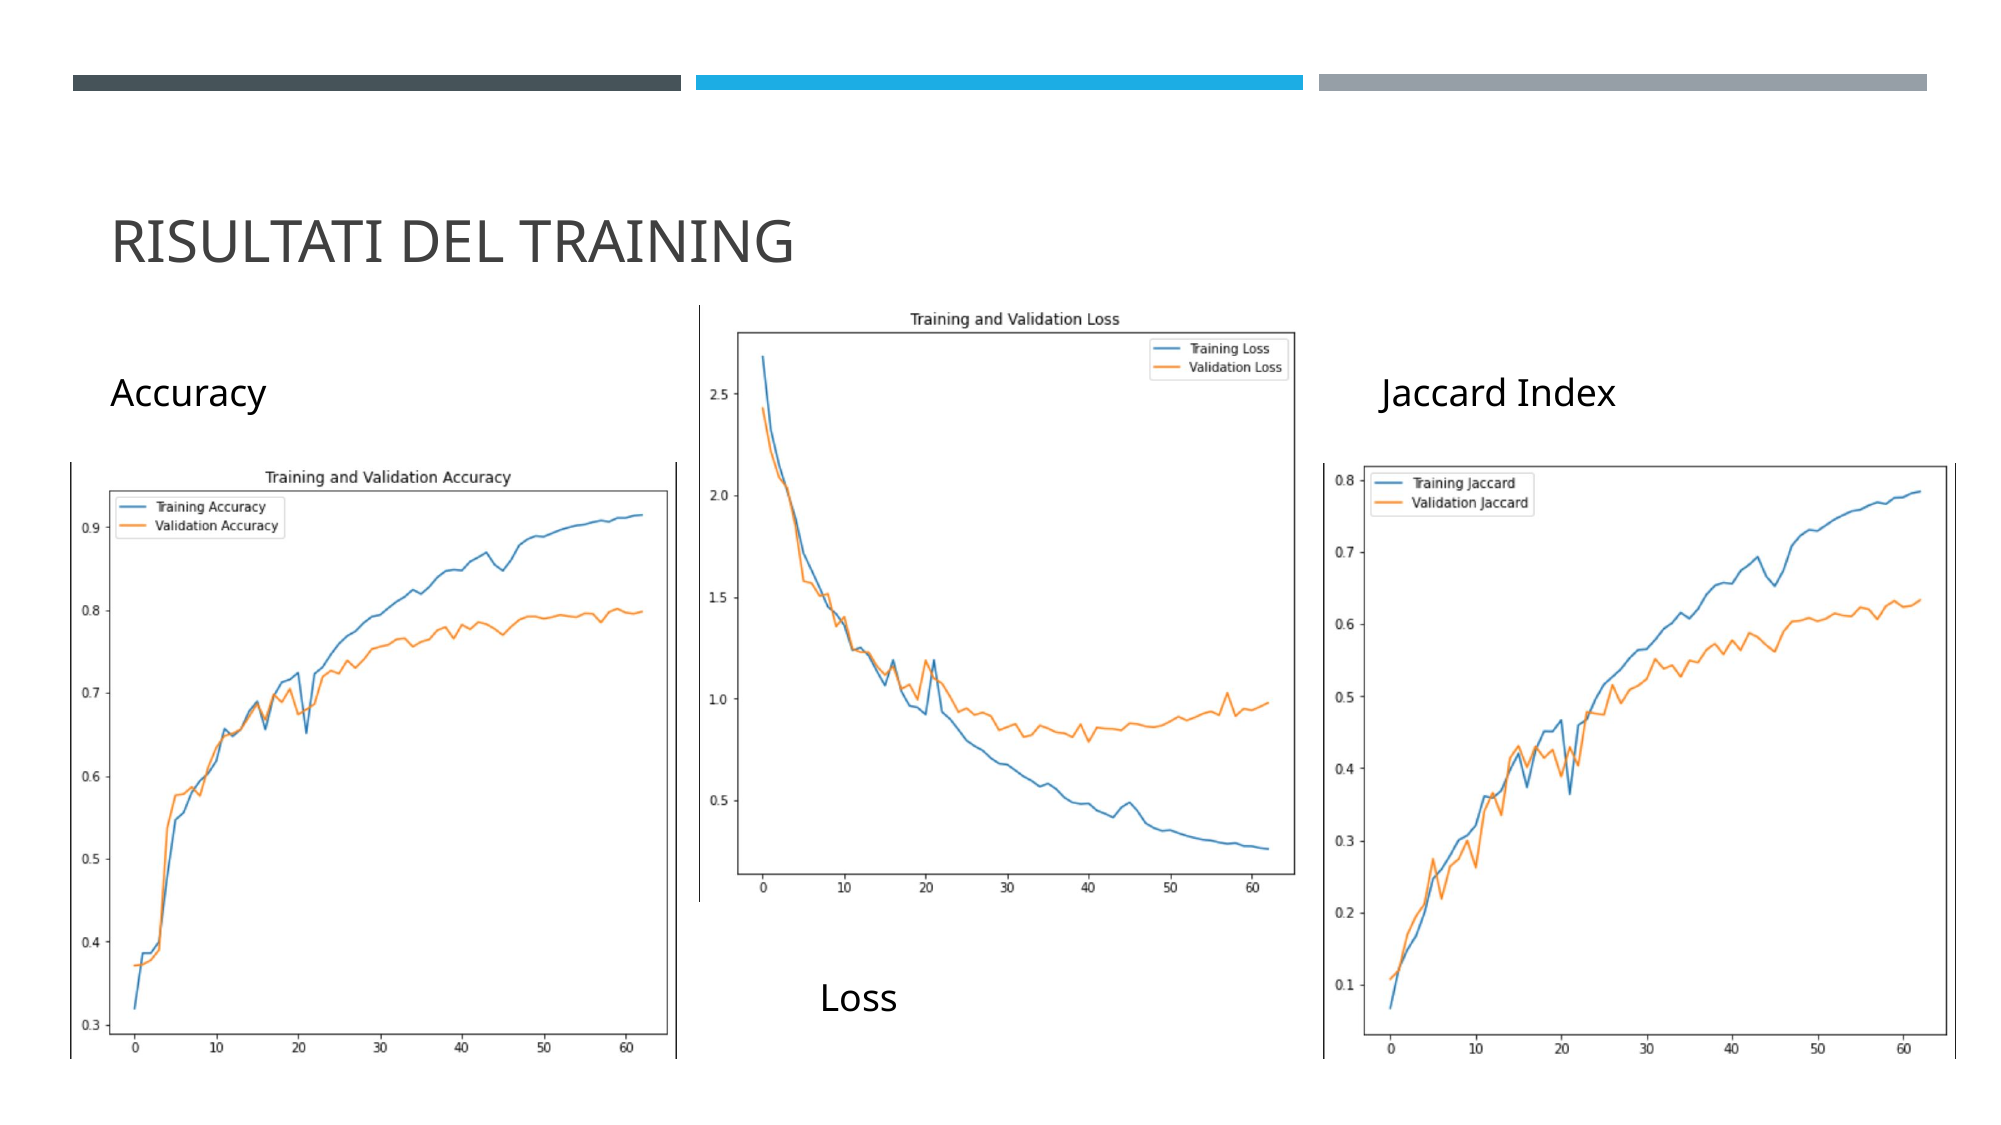

# RISULTATI DEL TRAINING
Accuracy
Jaccard Index
Loss